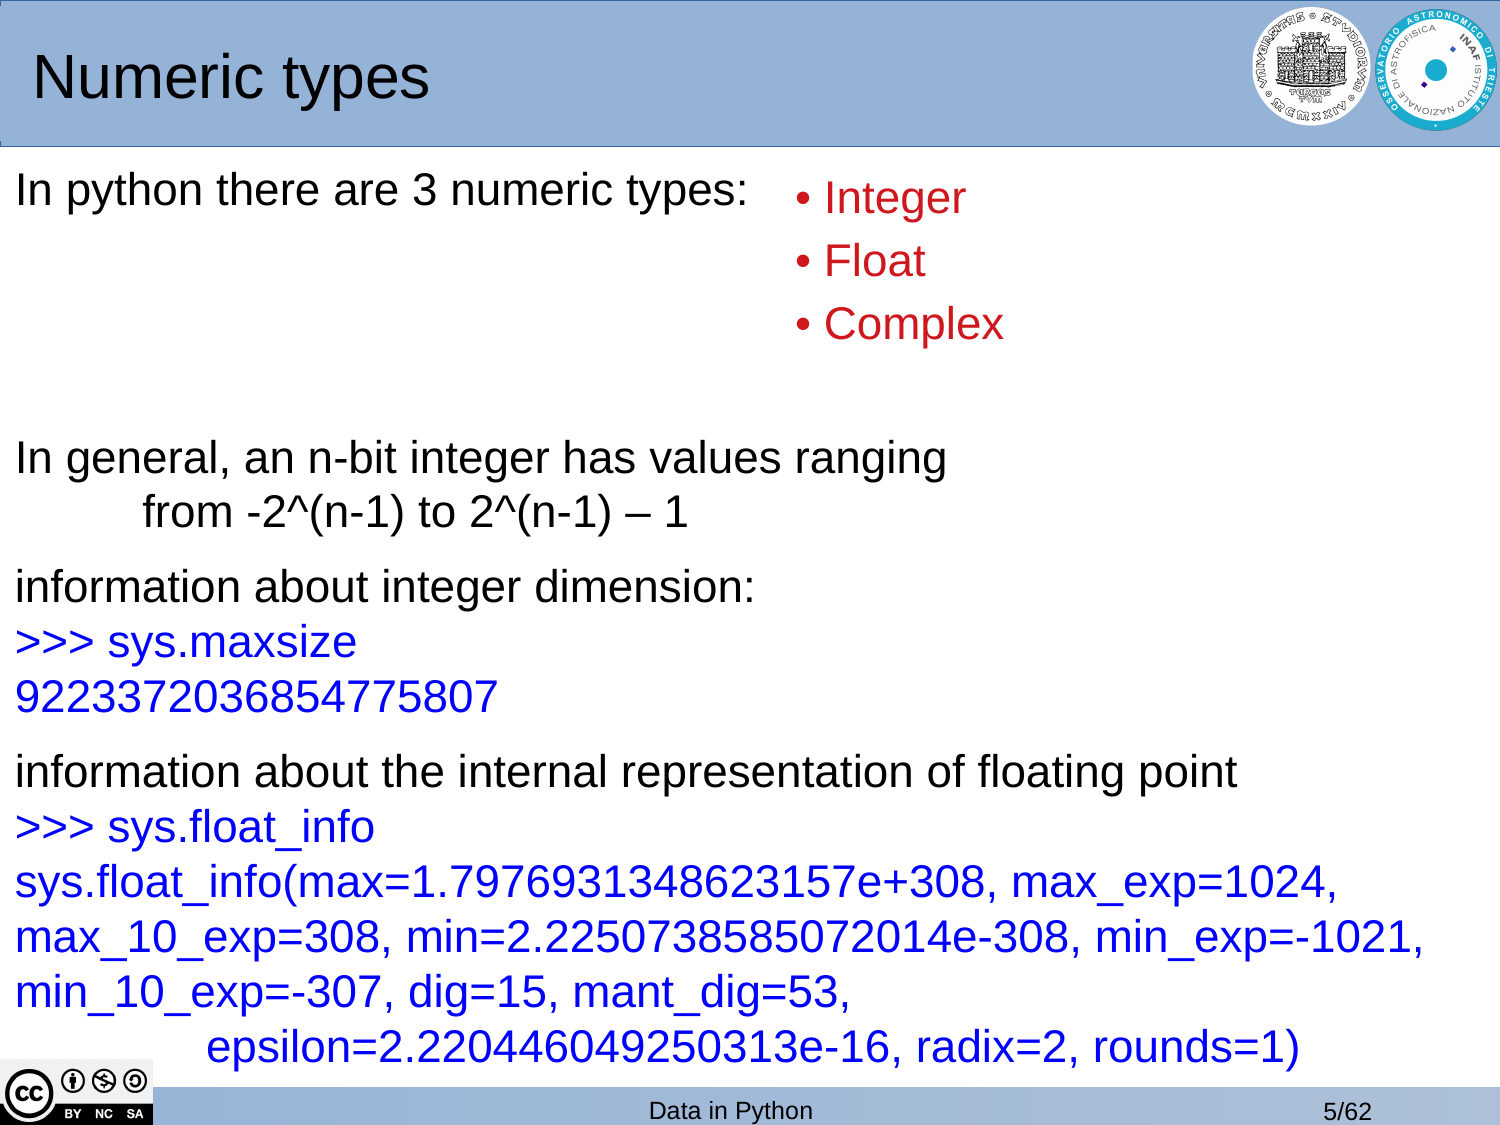

Numeric types
In python there are 3 numeric types:
In general, an n-bit integer has values ranging
 from -2^(n-1) to 2^(n-1) – 1
information about integer dimension:
>>> sys.maxsize
9223372036854775807
information about the internal representation of floating point
>>> sys.float_info
sys.float_info(max=1.7976931348623157e+308, max_exp=1024, max_10_exp=308, min=2.2250738585072014e-308, min_exp=-1021, min_10_exp=-307, dig=15, mant_dig=53,
 epsilon=2.220446049250313e-16, radix=2, rounds=1)
# • Integer
• Float
• Complex